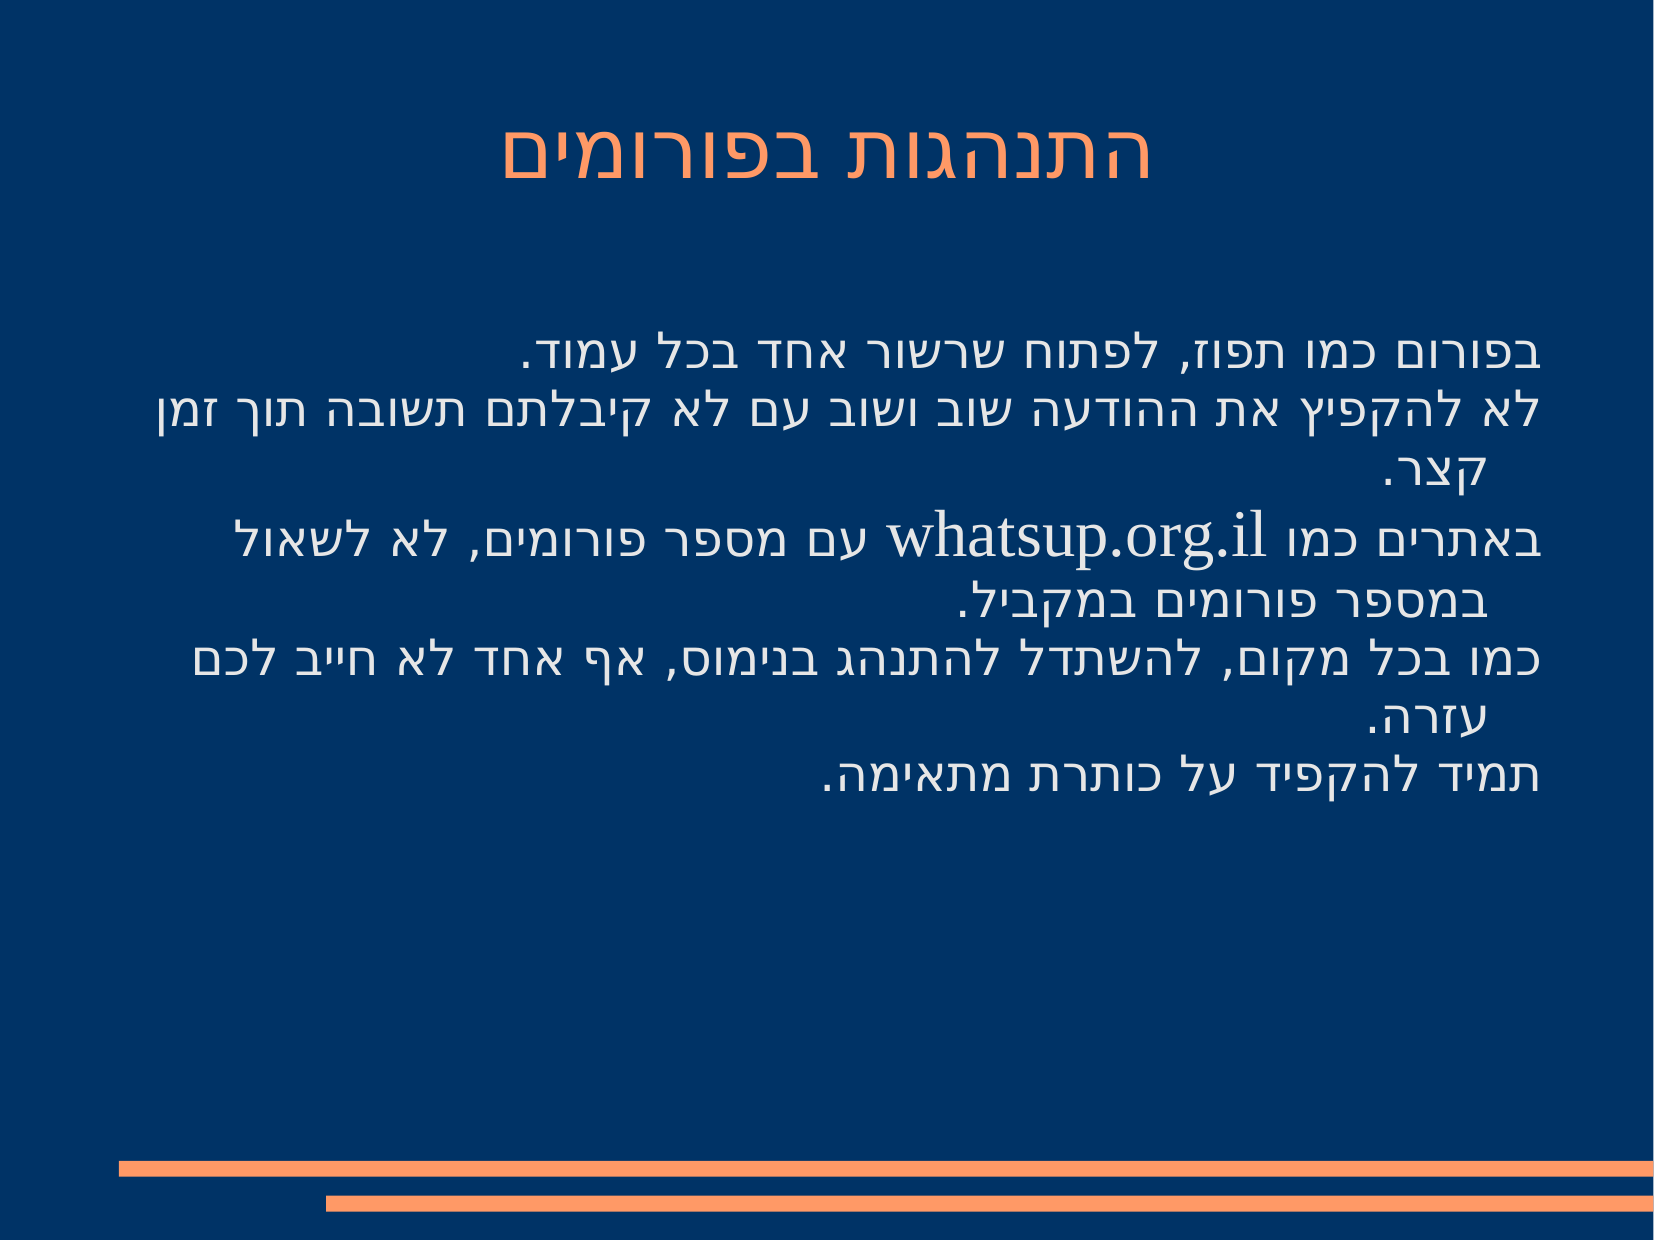

# התנהגות בפורומים
בפורום כמו תפוז, לפתוח שרשור אחד בכל עמוד.
לא להקפיץ את ההודעה שוב ושוב עם לא קיבלתם תשובה תוך זמן קצר.
באתרים כמו whatsup.org.il עם מספר פורומים, לא לשאול במספר פורומים במקביל.
כמו בכל מקום, להשתדל להתנהג בנימוס, אף אחד לא חייב לכם עזרה.
תמיד להקפיד על כותרת מתאימה.